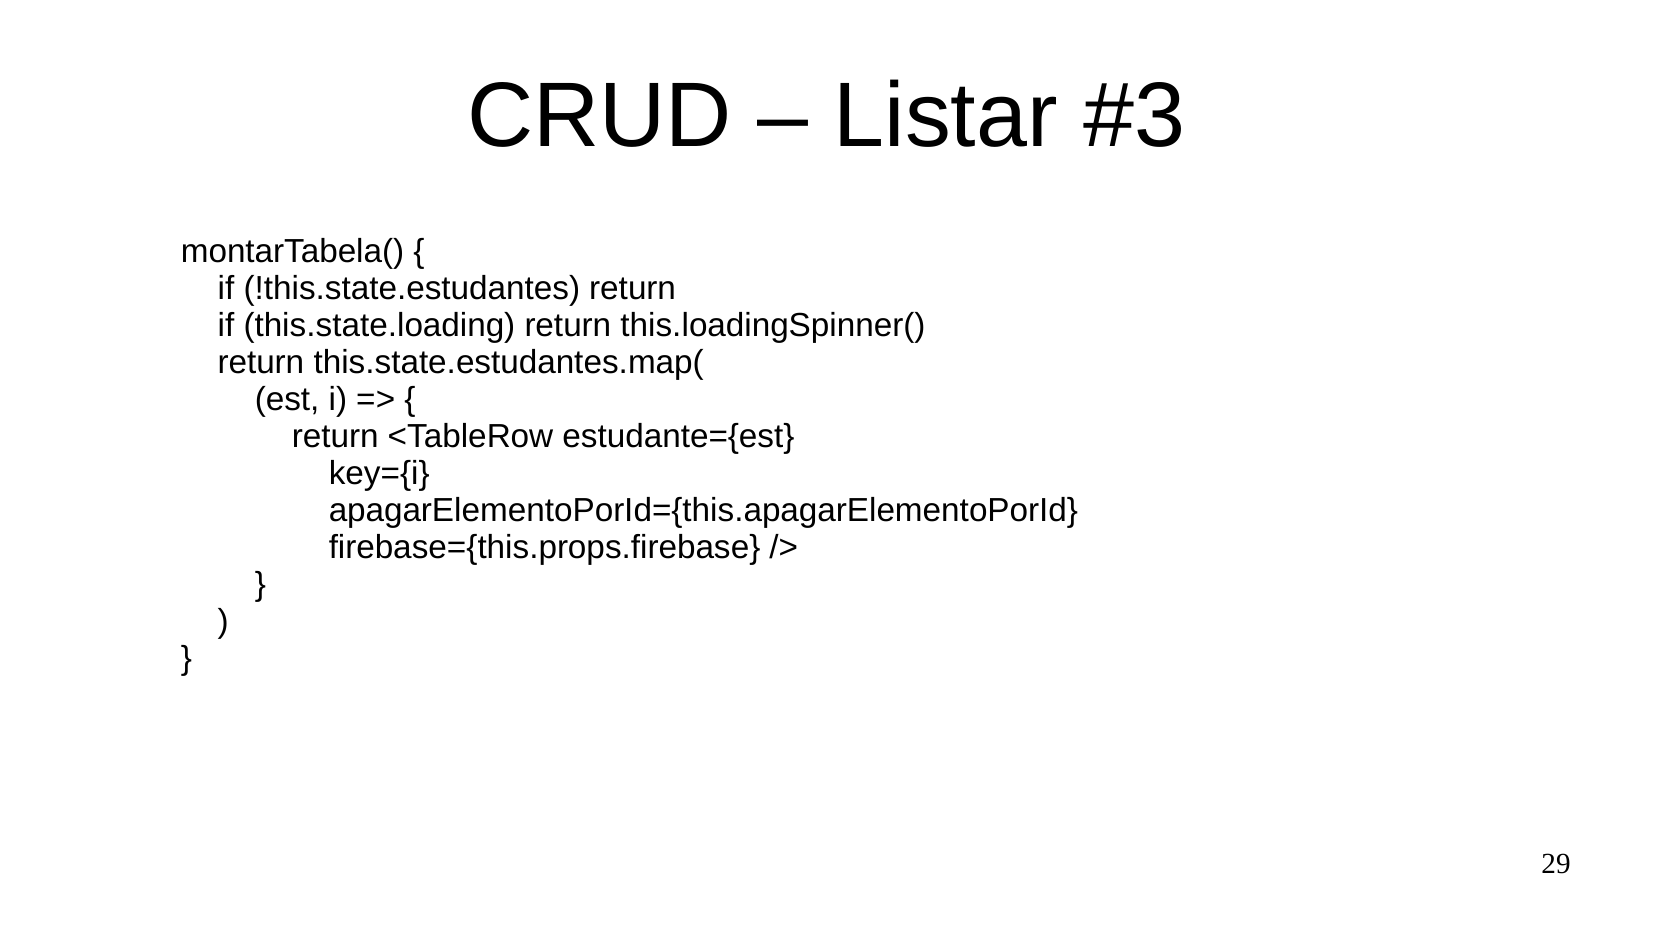

# CRUD – Listar #3
 montarTabela() {
 if (!this.state.estudantes) return
 if (this.state.loading) return this.loadingSpinner()
 return this.state.estudantes.map(
 (est, i) => {
 return <TableRow estudante={est}
 key={i}
 apagarElementoPorId={this.apagarElementoPorId}
 firebase={this.props.firebase} />
 }
 )
 }
29